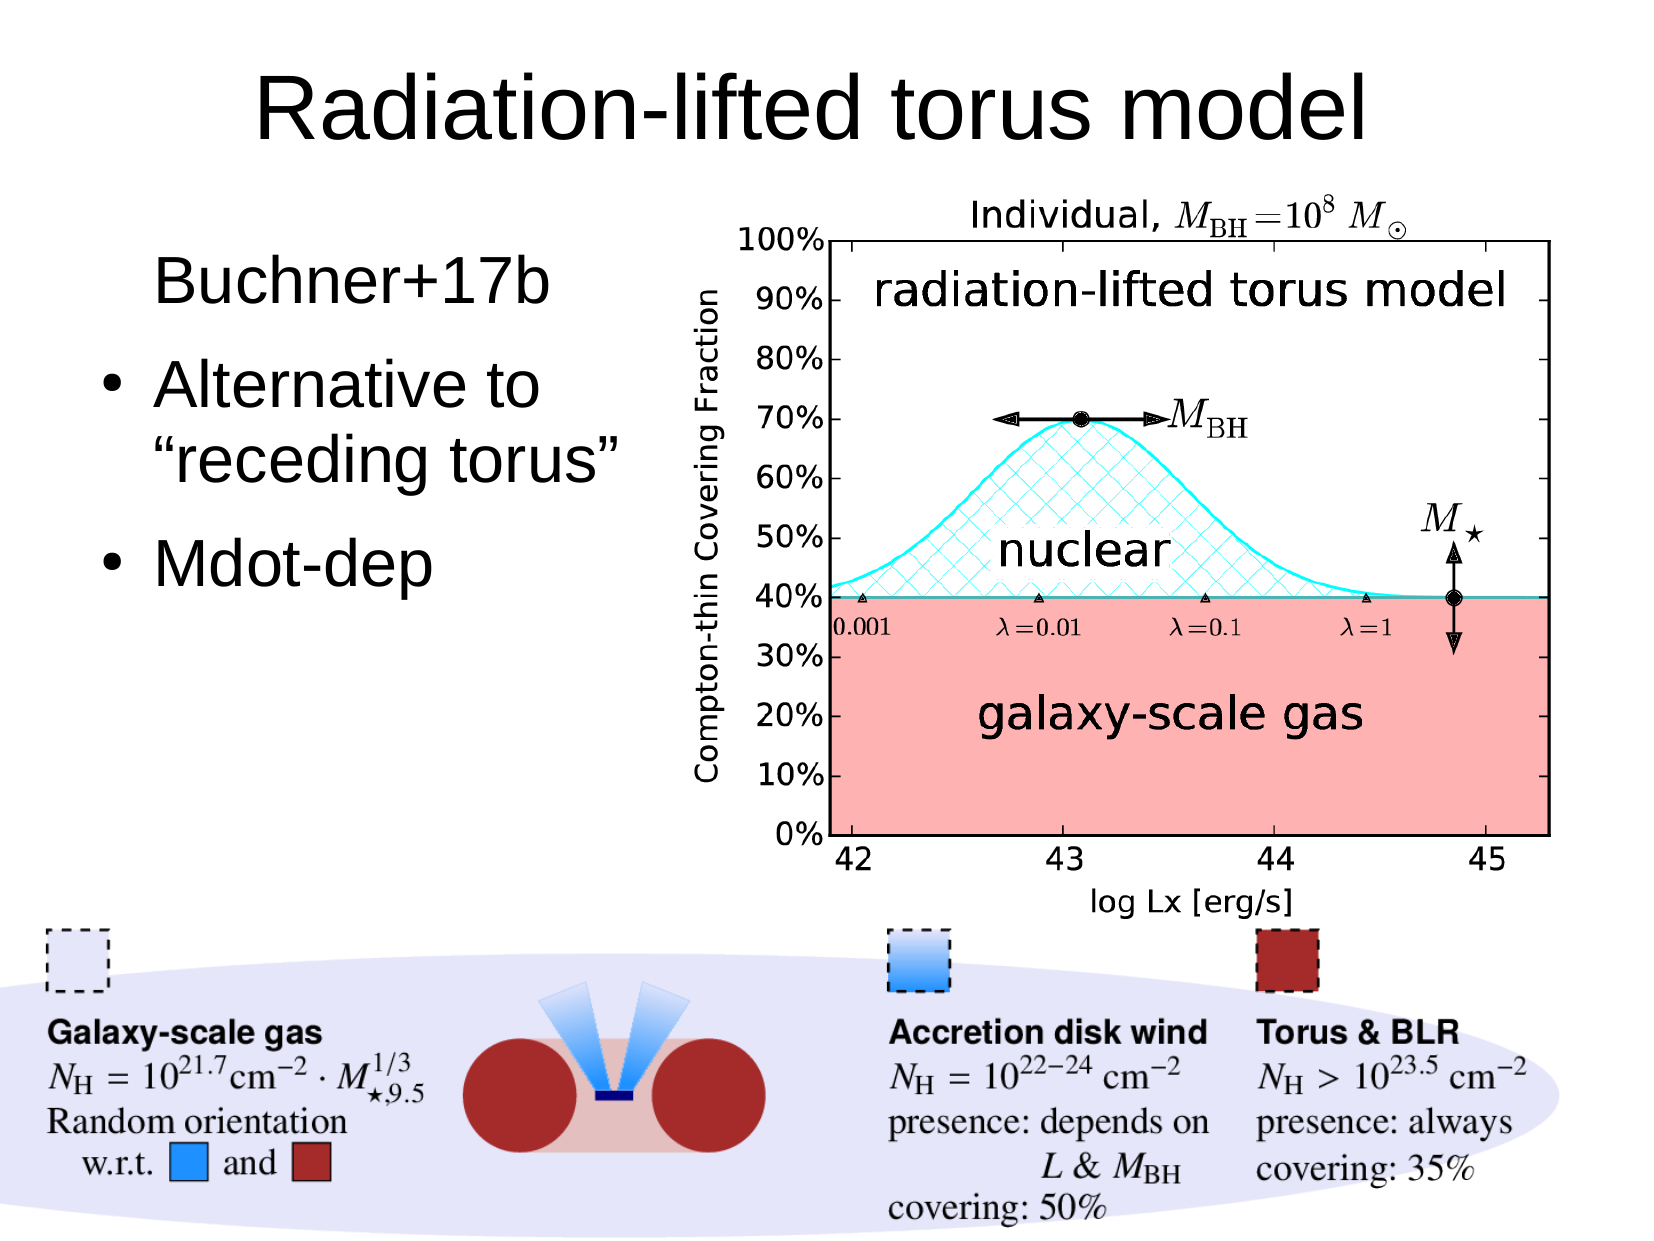

# Radiation-lifted torus model
Buchner+17b
Alternative to
“receding torus”
Mdot-dep